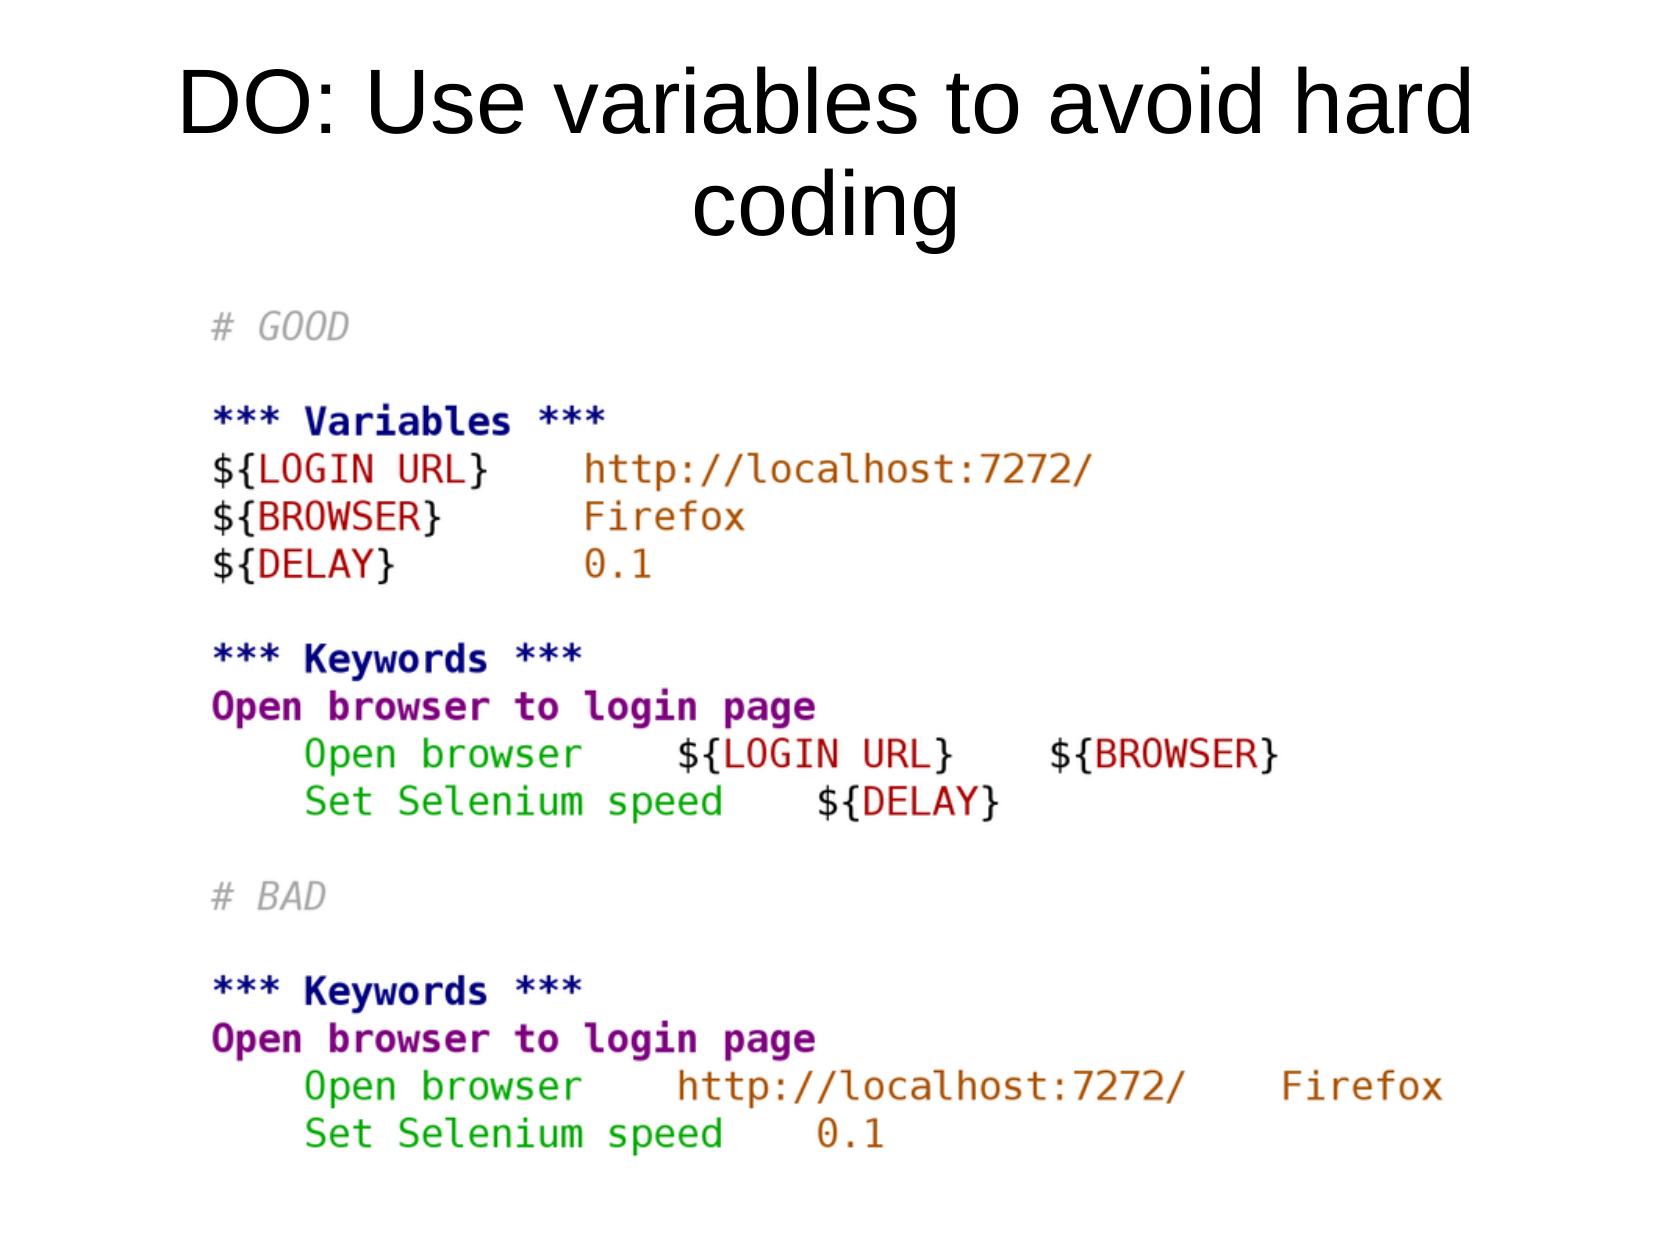

# DO: Use variables to avoid hard coding